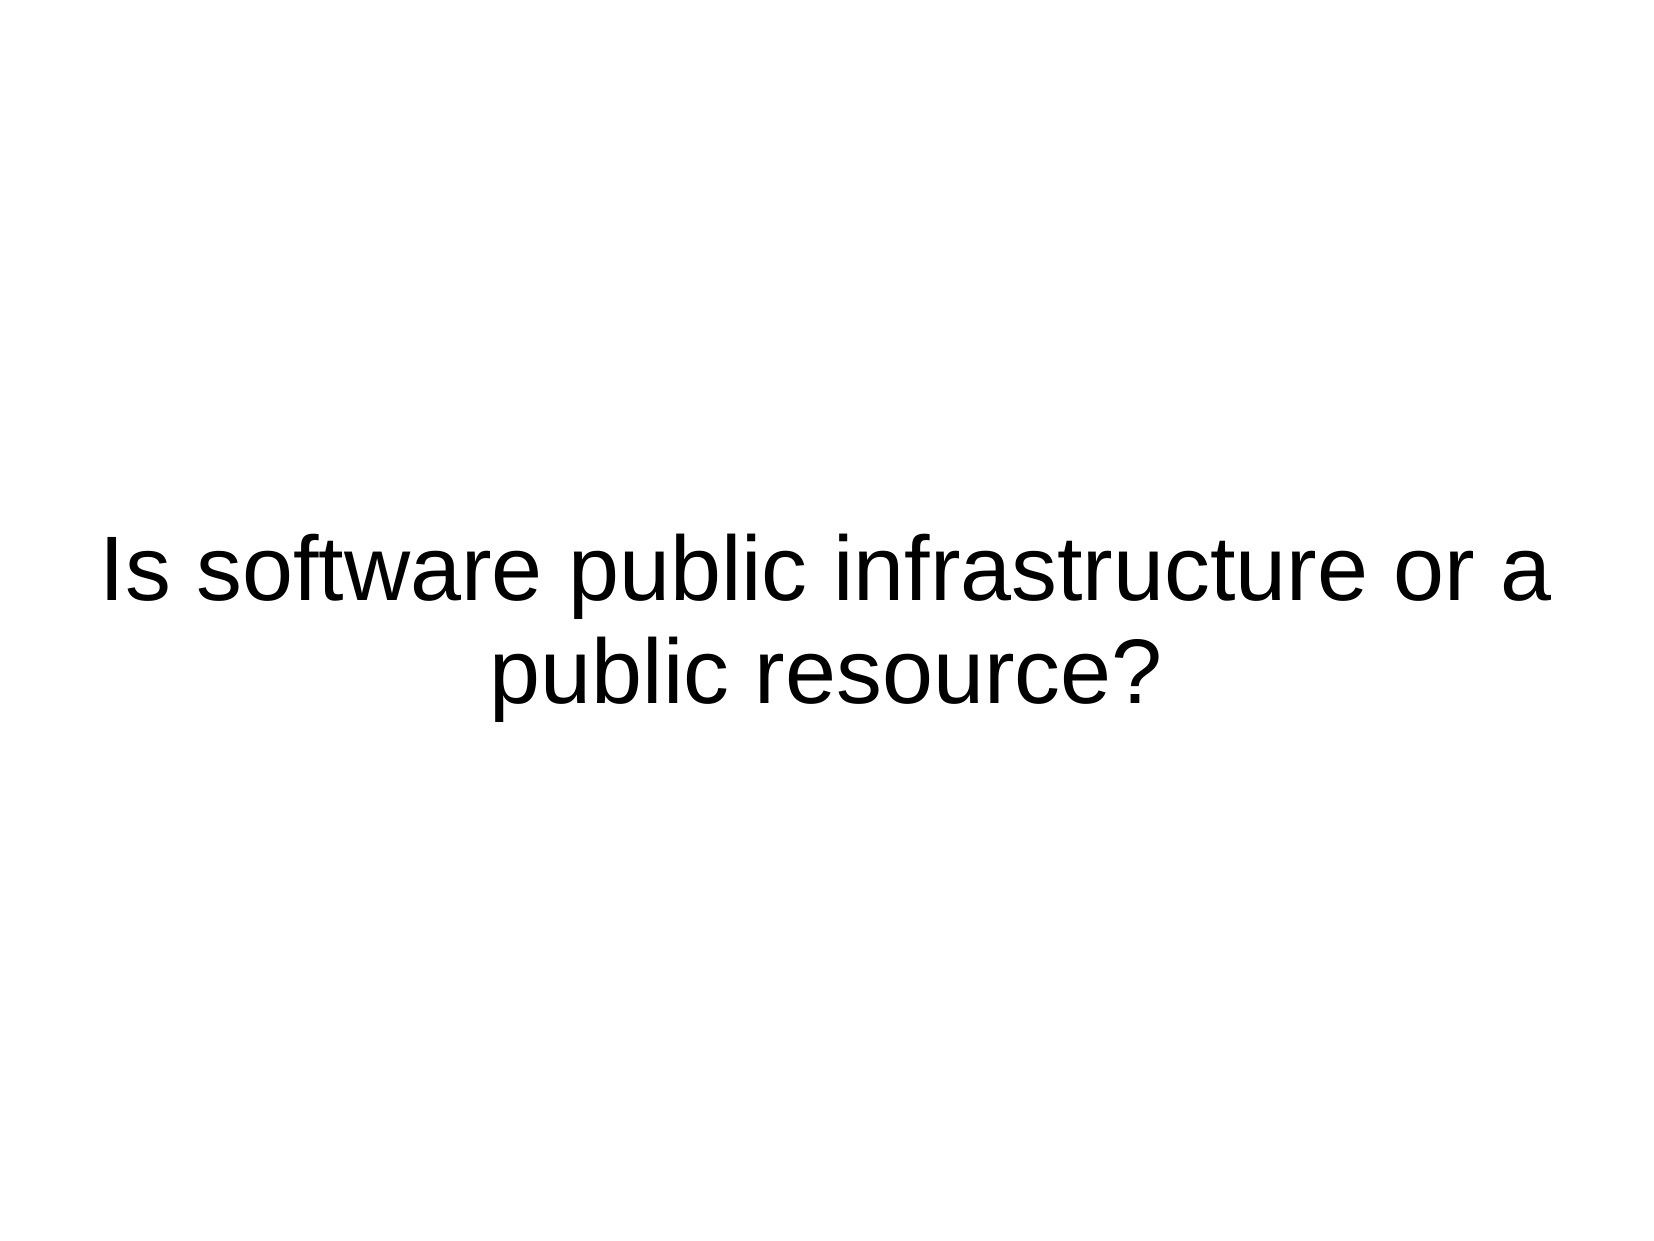

# Is software public infrastructure or a public resource?